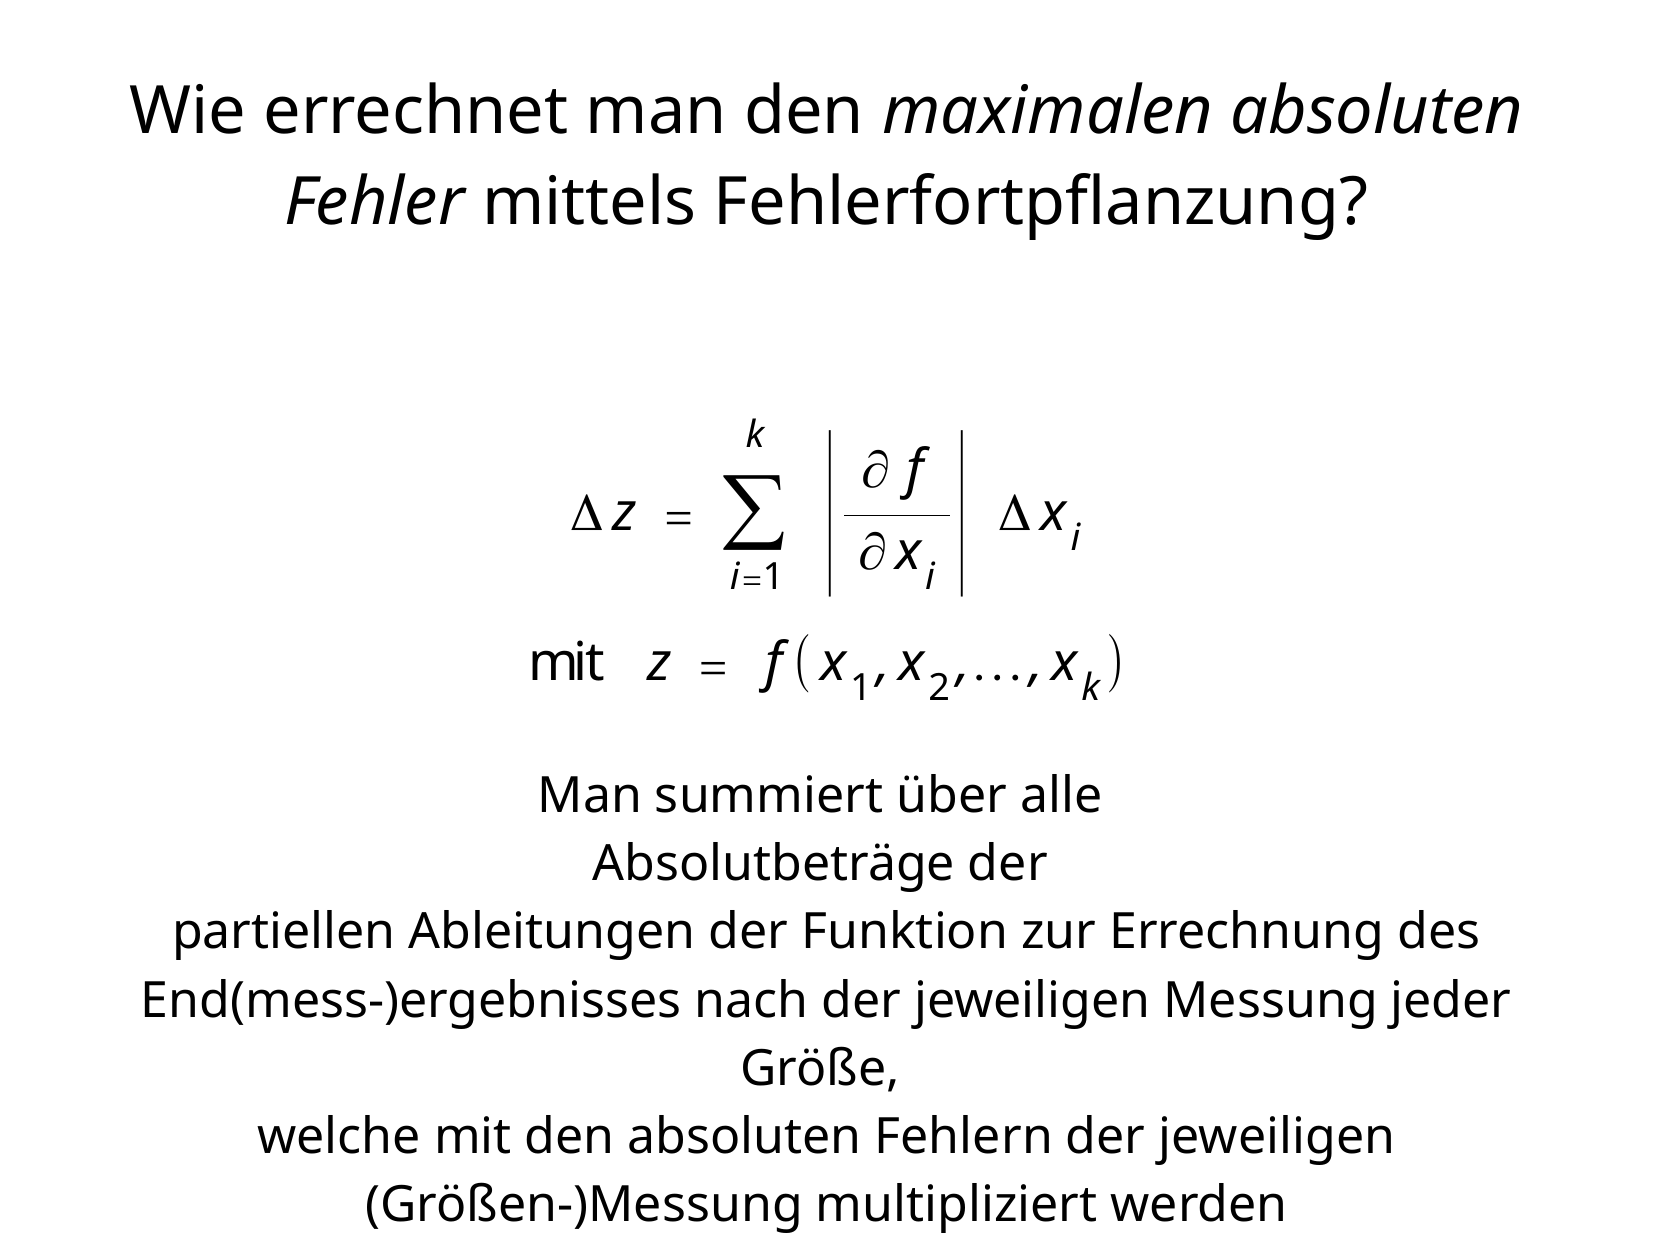

# Wie errechnet man den maximalen absoluten Fehler mittels Fehlerfortpflanzung?
Man summiert über alle
Absolutbeträge der
partiellen Ableitungen der Funktion zur Errechnung des End(mess-)ergebnisses nach der jeweiligen Messung jeder Größe,
welche mit den absoluten Fehlern der jeweiligen (Größen-)Messung multipliziert werden